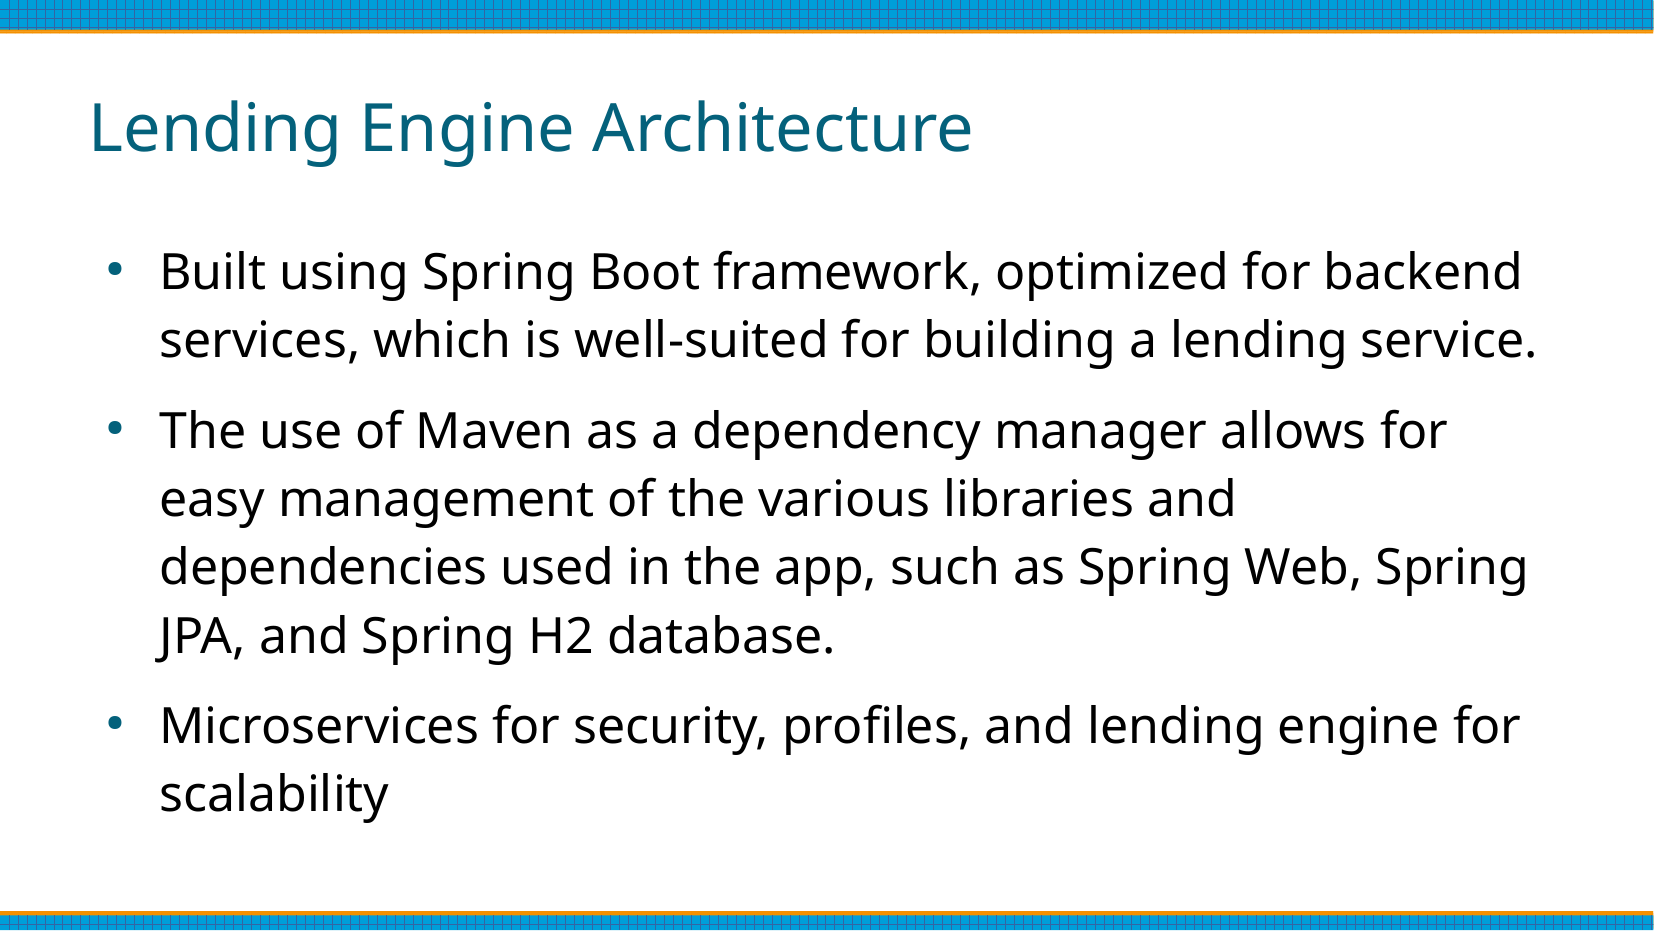

# Lending Engine Architecture
Built using Spring Boot framework, optimized for backend services, which is well-suited for building a lending service.
The use of Maven as a dependency manager allows for easy management of the various libraries and dependencies used in the app, such as Spring Web, Spring JPA, and Spring H2 database.
Microservices for security, profiles, and lending engine for scalability